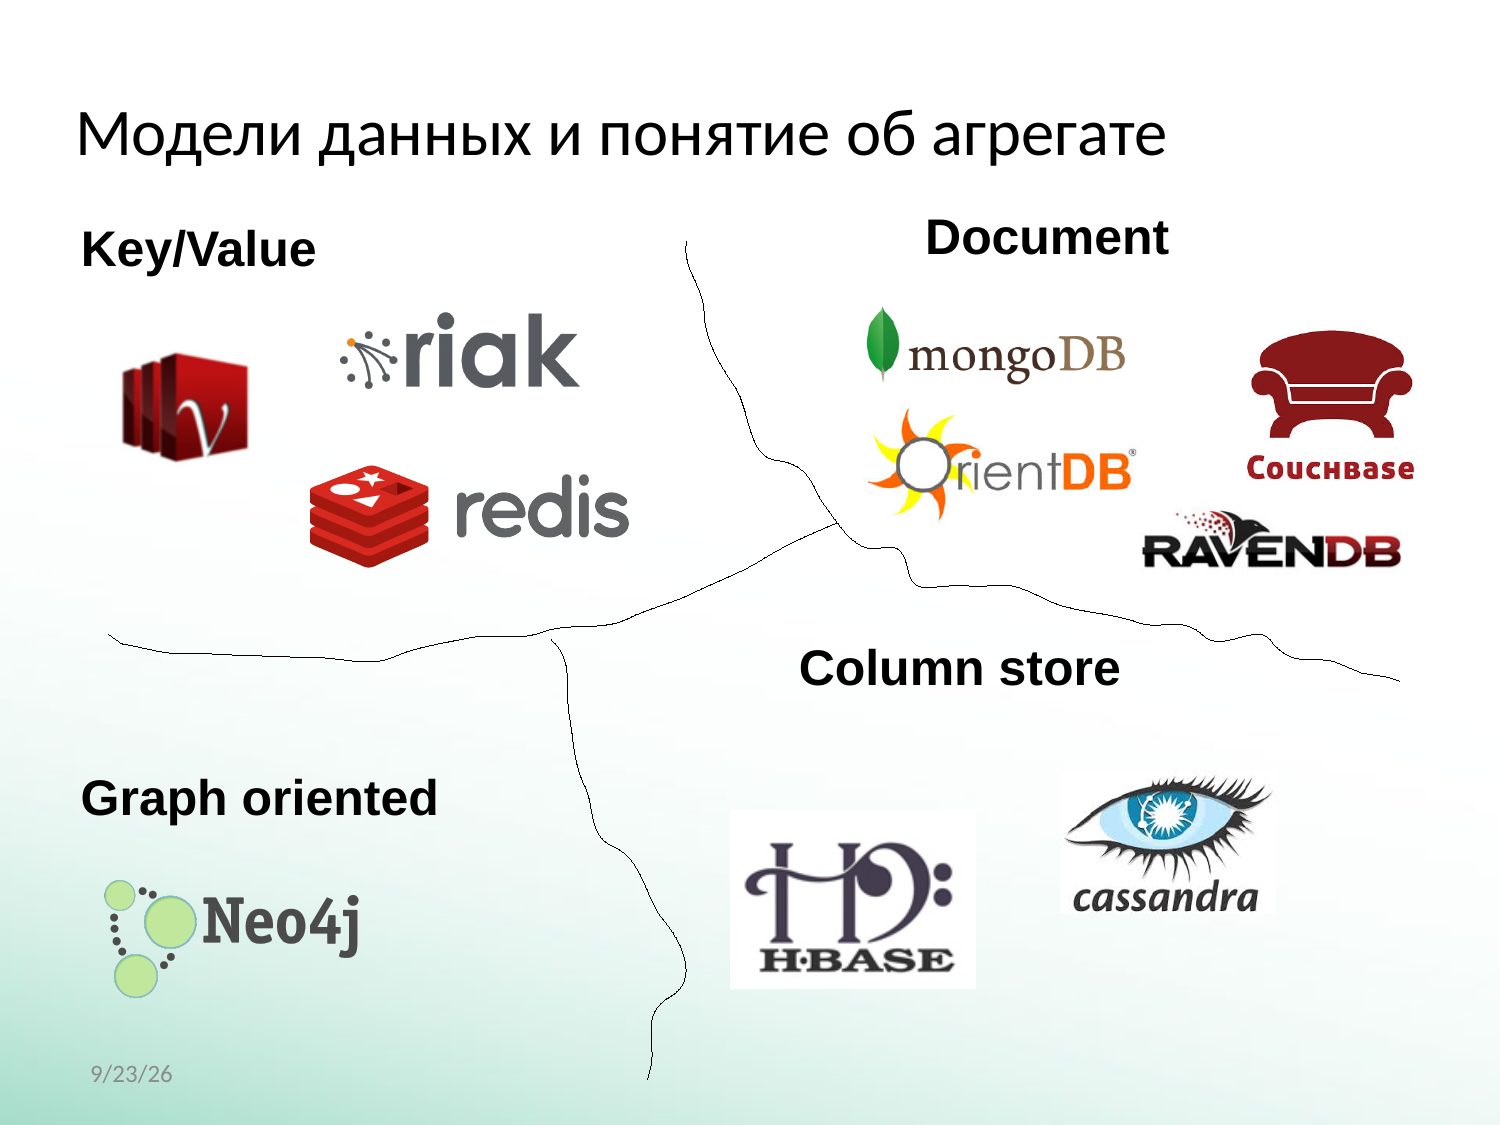

# Модели данных и понятие об агрегате
Document
Key/Value
Column store
Graph oriented